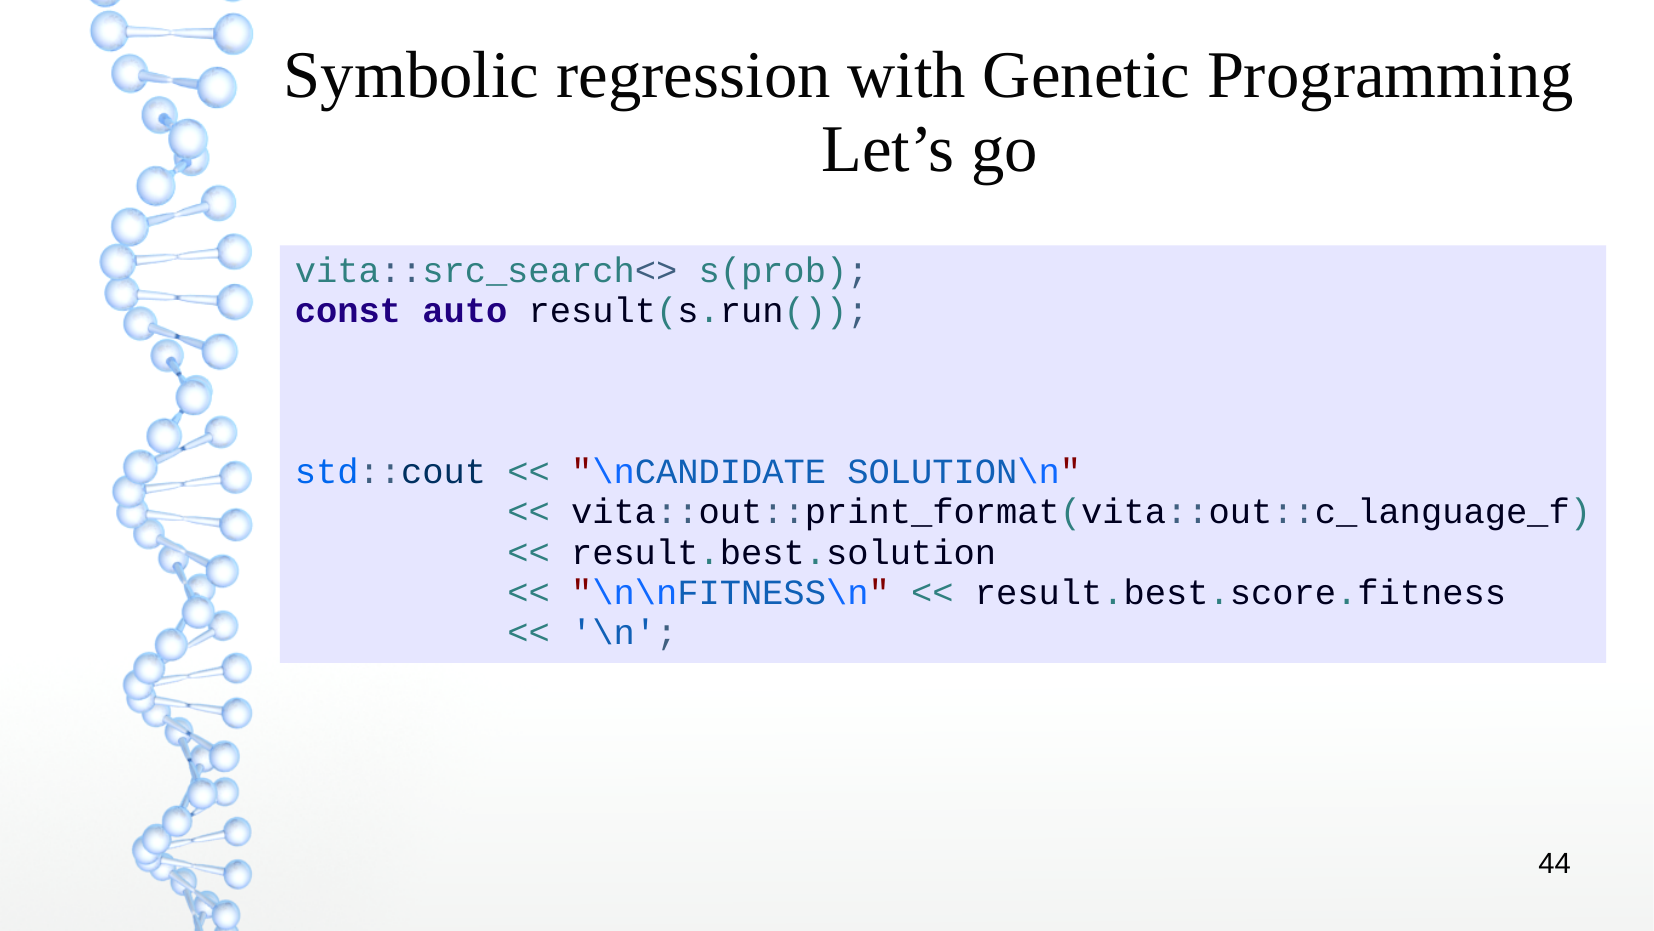

# Symbolic regression with Genetic Programming Let’s go
vita::src_search<> s(prob);
const auto result(s.run());
std::cout << "\nCANDIDATE SOLUTION\n"
 << vita::out::print_format(vita::out::c_language_f)
 << result.best.solution
 << "\n\nFITNESS\n" << result.best.score.fitness
 << '\n';
44